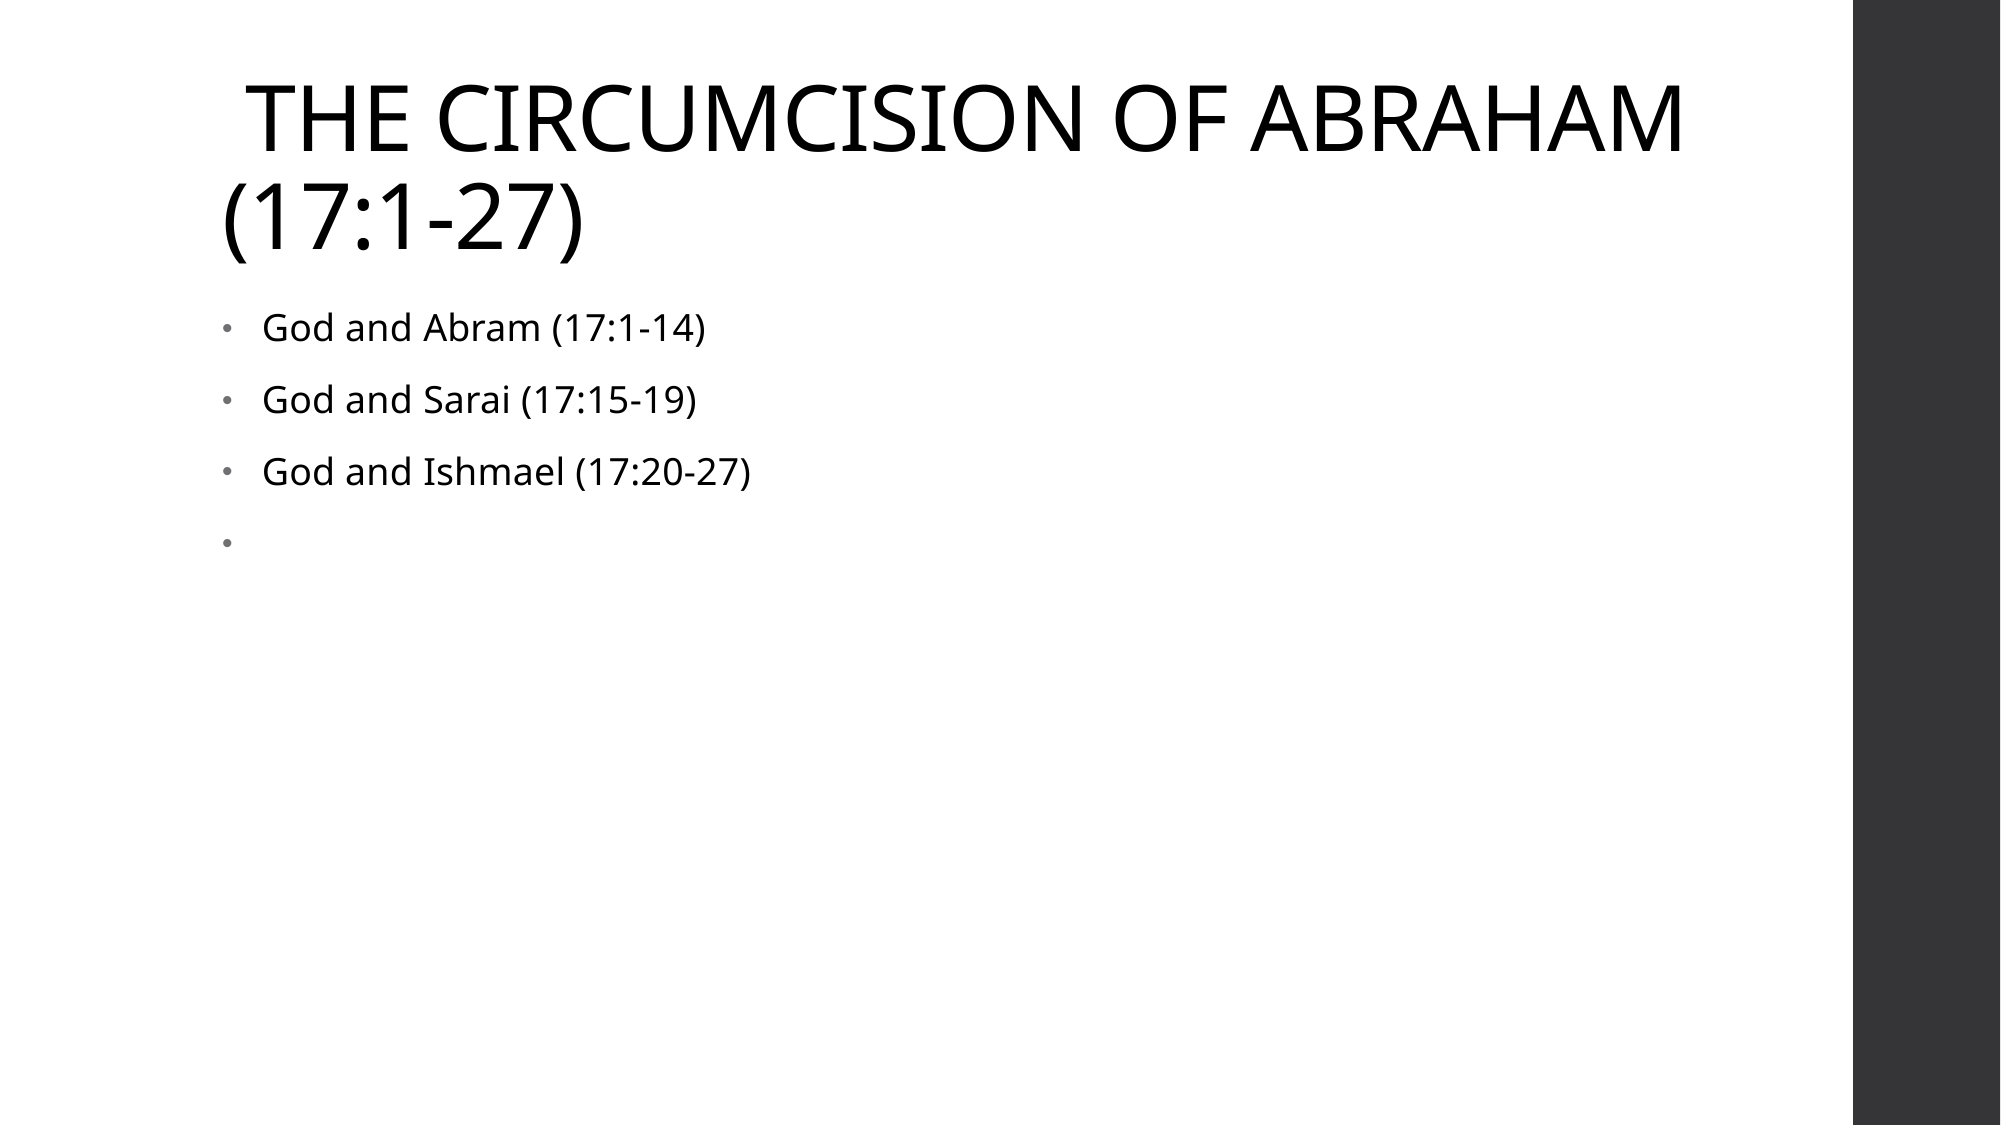

# THE CIRCUMCISION OF ABRAHAM (17:1-27)
 God and Abram (17:1-14)
 God and Sarai (17:15-19)
 God and Ishmael (17:20-27)